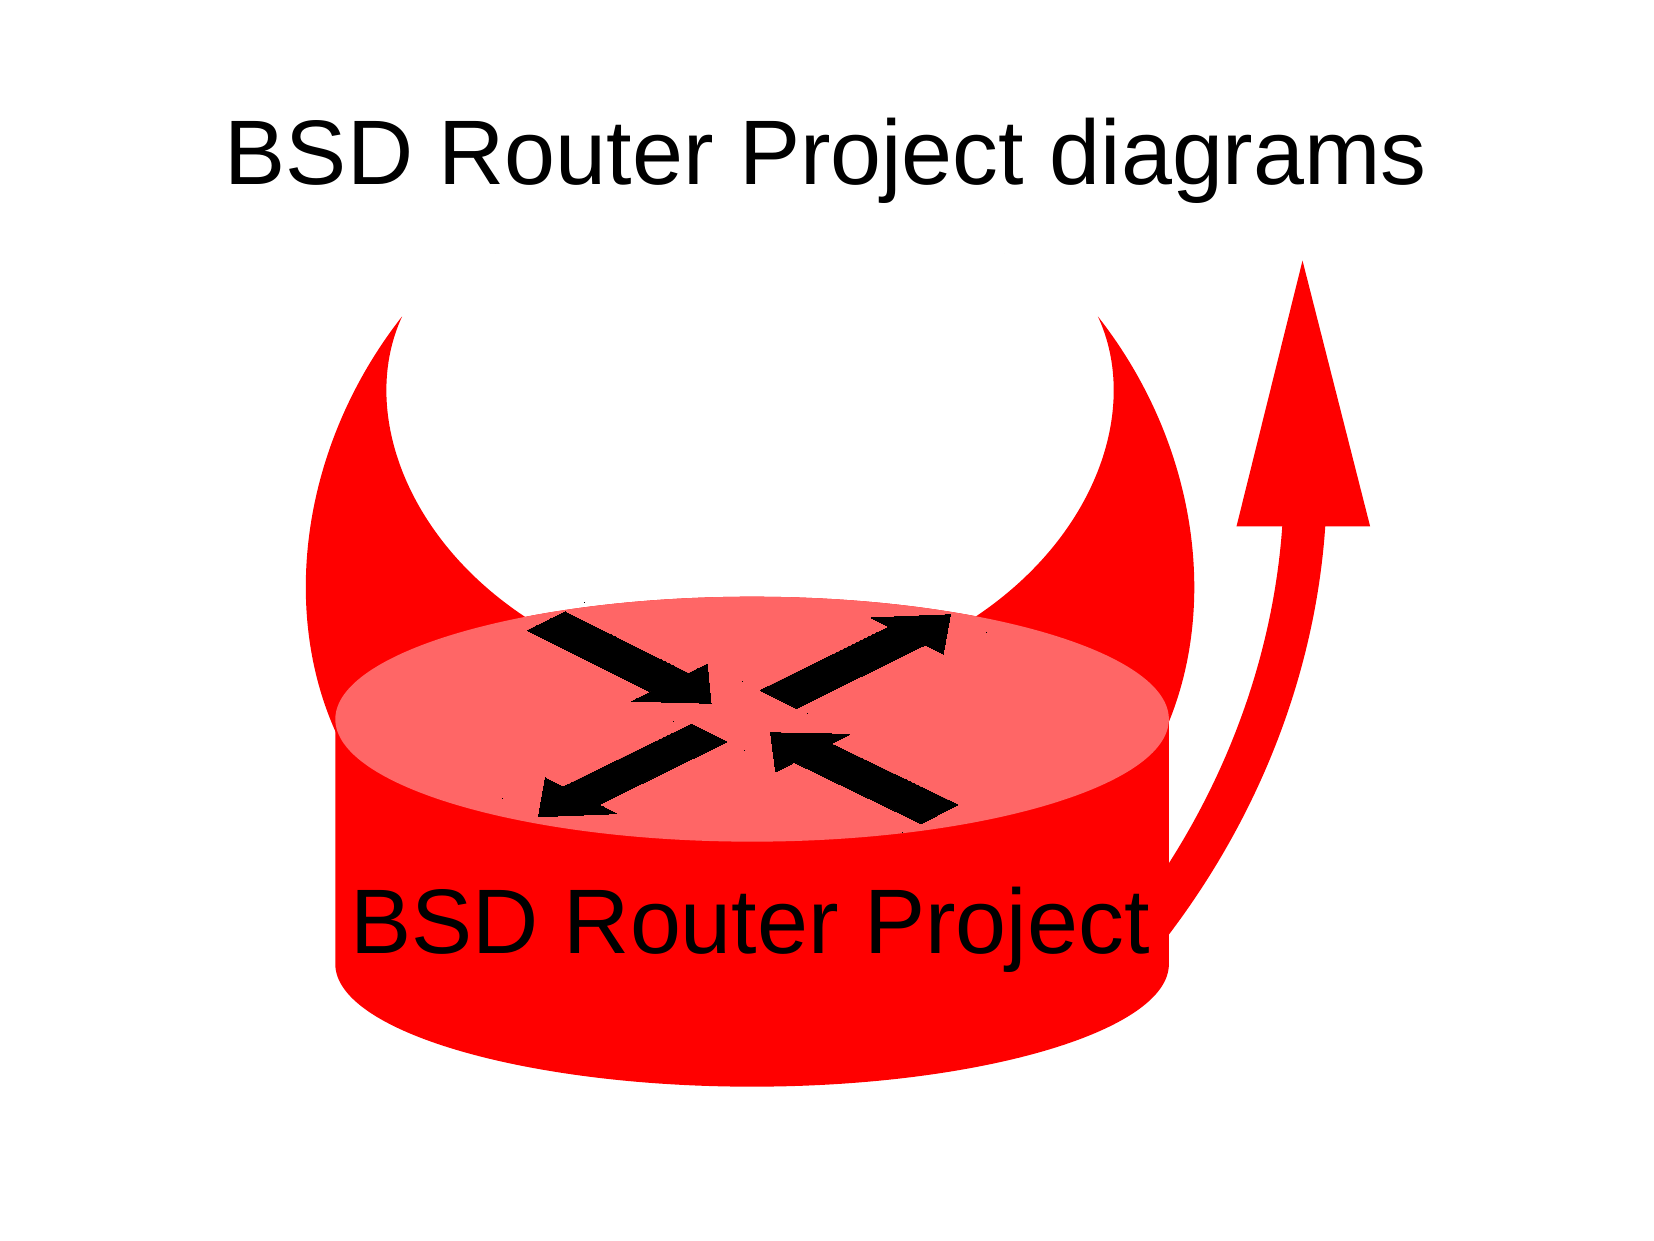

# BSD Router Project diagrams
BSD Router Project